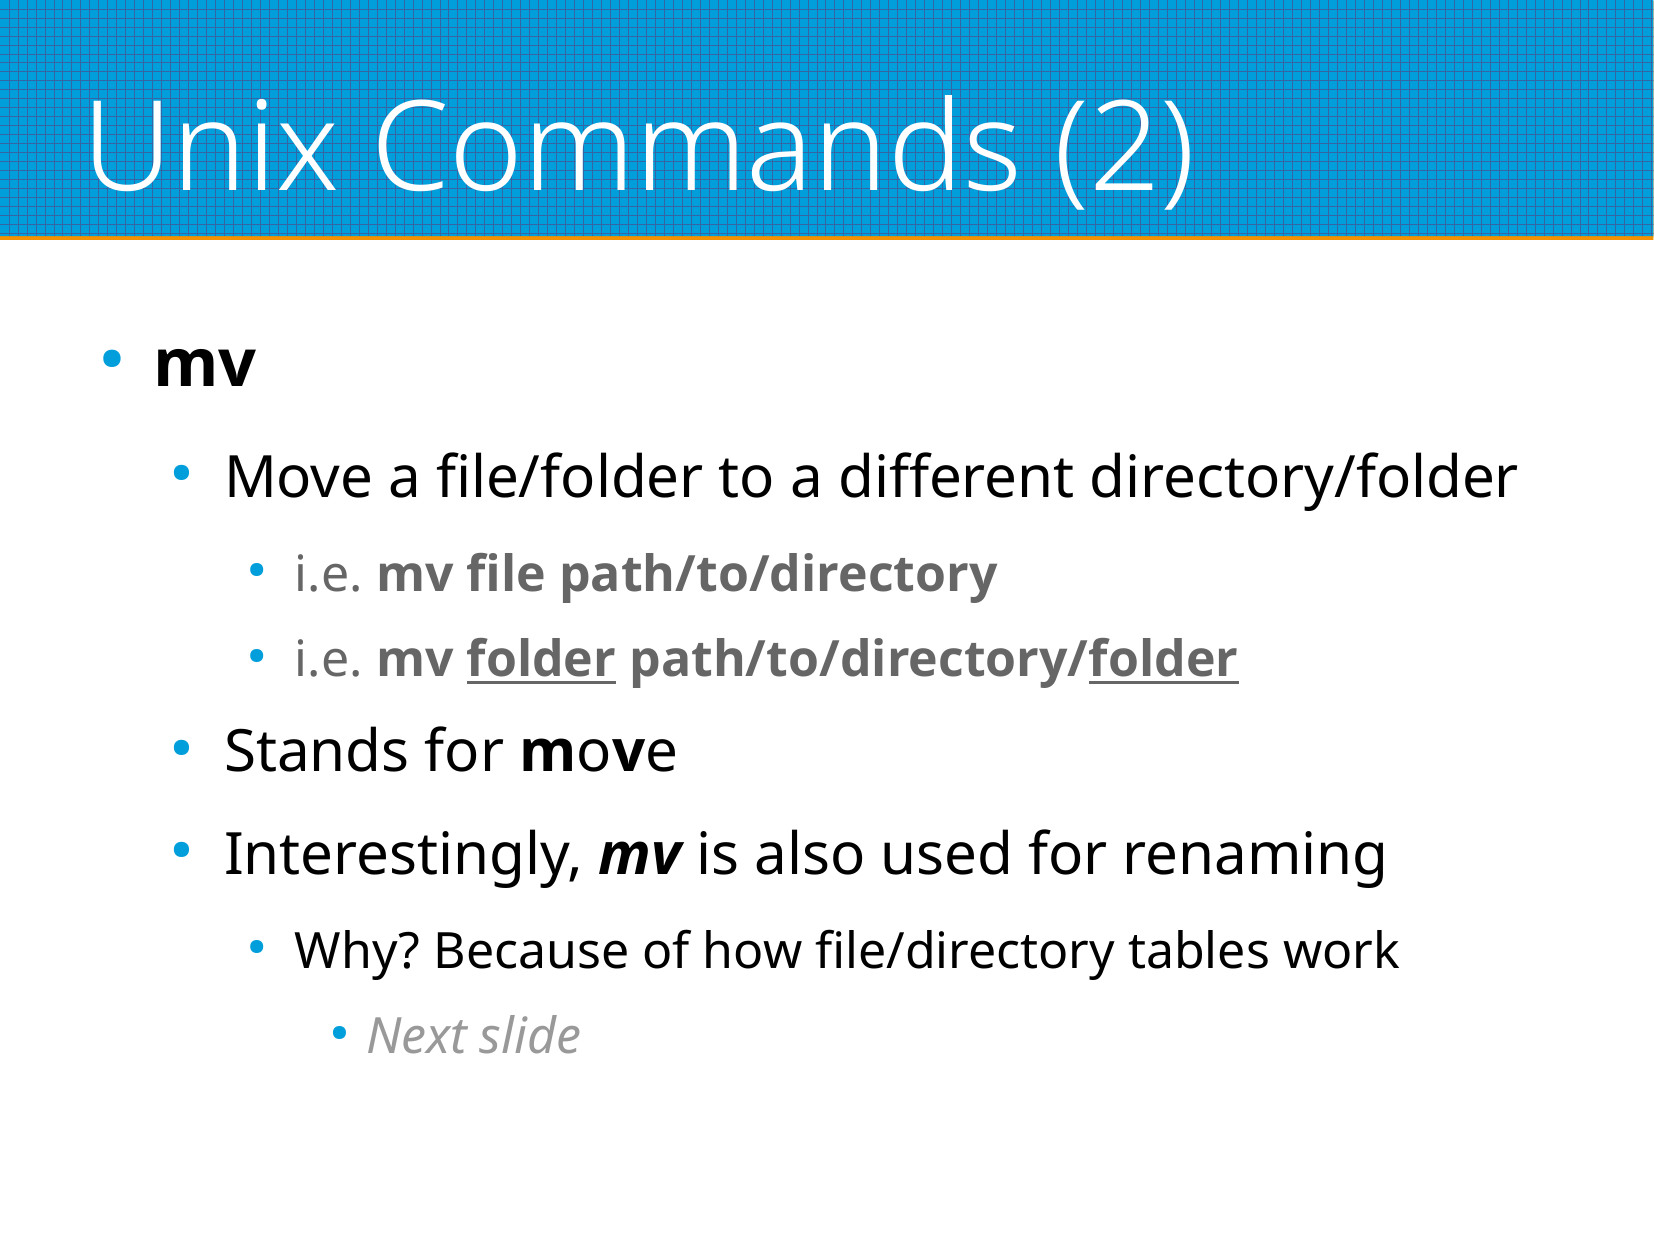

# Unix Commands (2)
mv
Move a file/folder to a different directory/folder
i.e. mv file path/to/directory
i.e. mv folder path/to/directory/folder
Stands for move
Interestingly, mv is also used for renaming
Why? Because of how file/directory tables work
Next slide